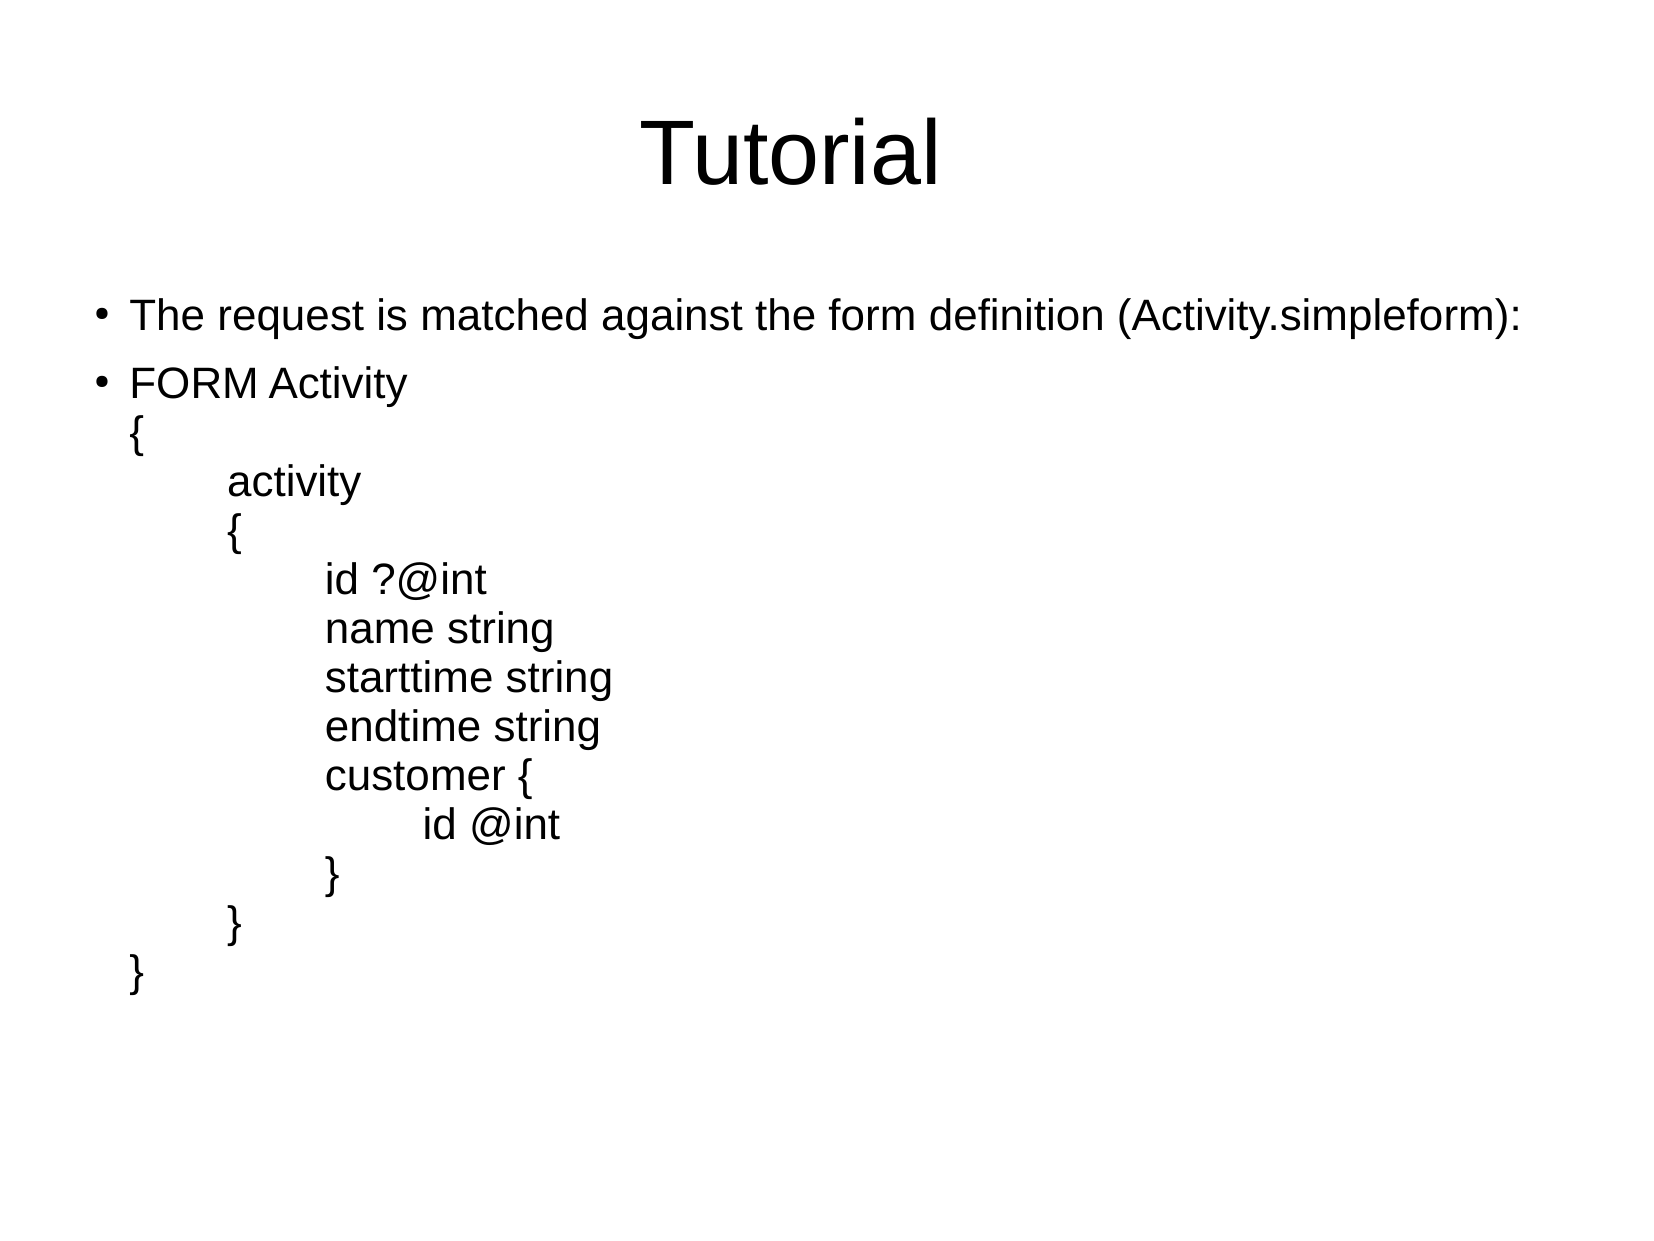

# Tutorial
The request is matched against the form definition (Activity.simpleform):
FORM Activity
{
 activity
 {
 id ?@int
 name string
 starttime string
 endtime string
 customer {
 id @int
 }
 }
}